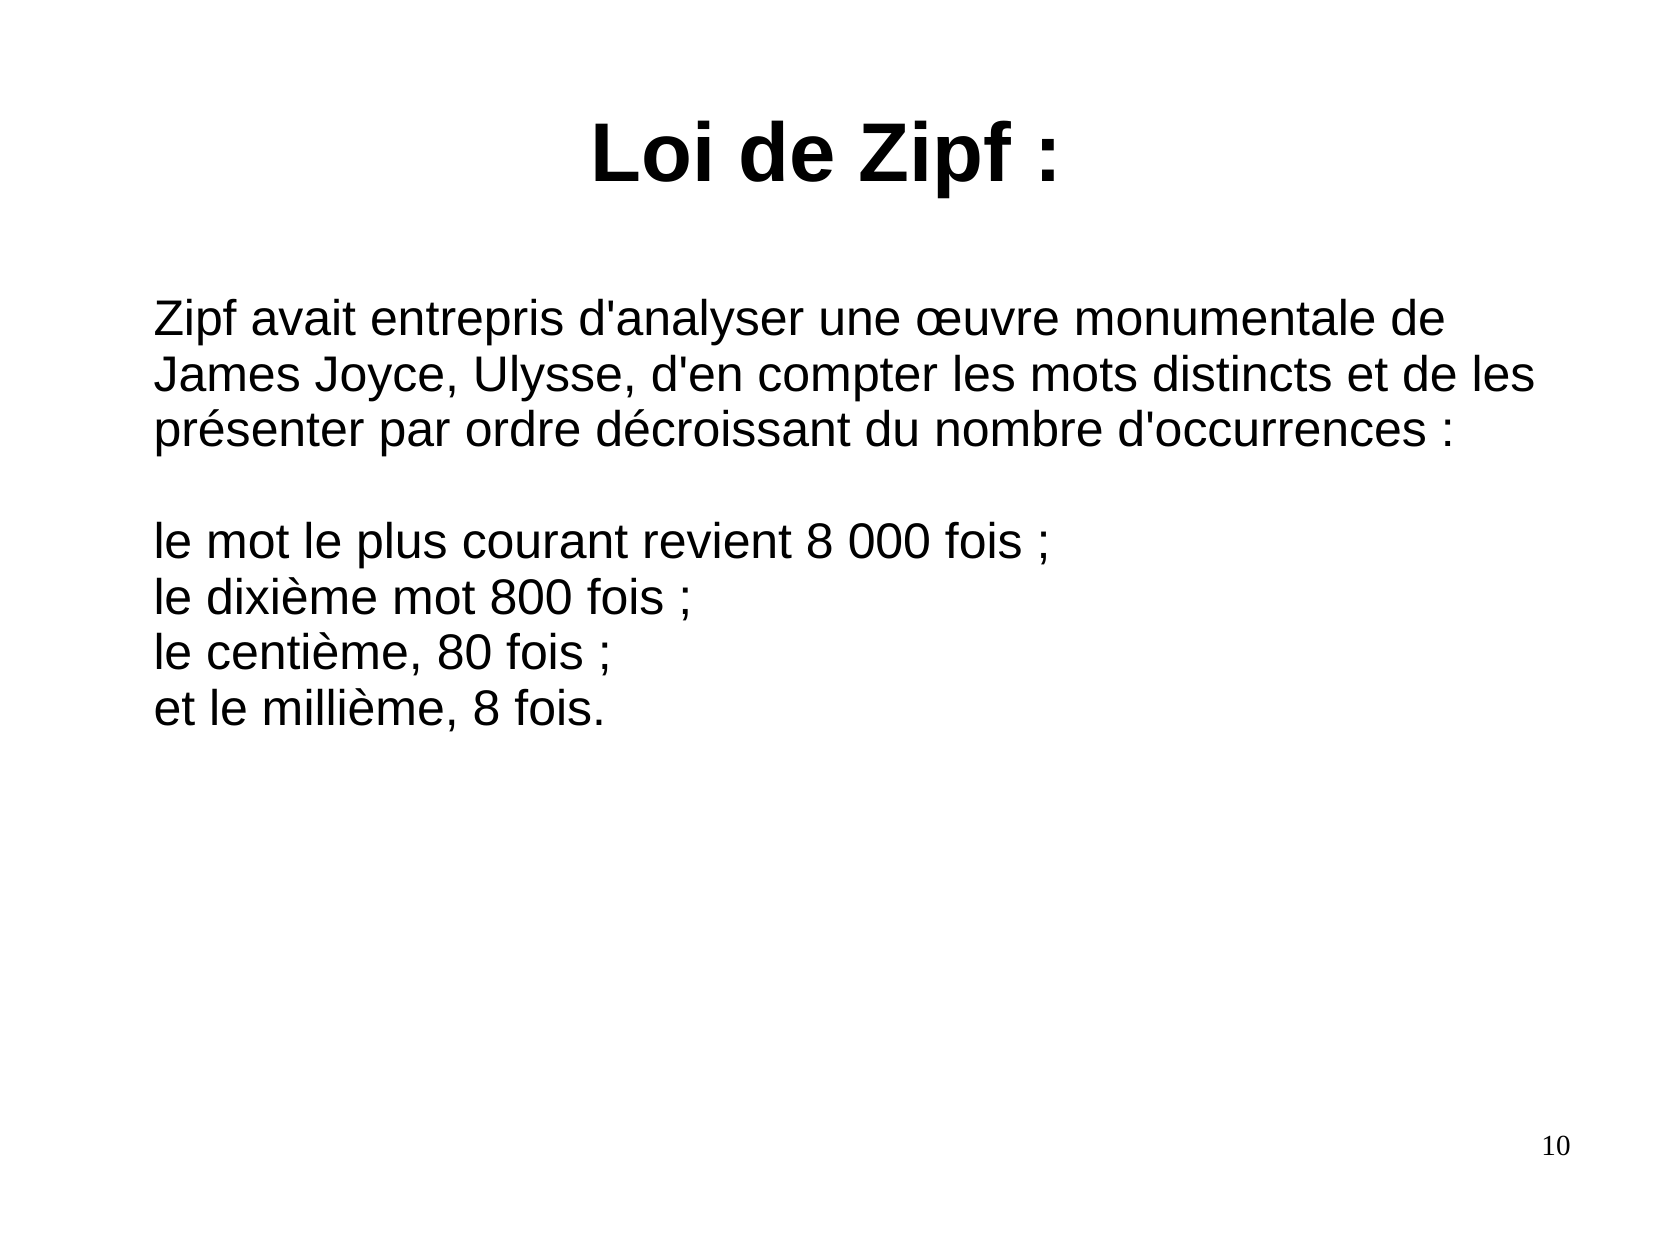

# Loi de Zipf :
Zipf avait entrepris d'analyser une œuvre monumentale de James Joyce, Ulysse, d'en compter les mots distincts et de les présenter par ordre décroissant du nombre d'occurrences :
le mot le plus courant revient 8 000 fois ;
le dixième mot 800 fois ;
le centième, 80 fois ;
et le millième, 8 fois.
10